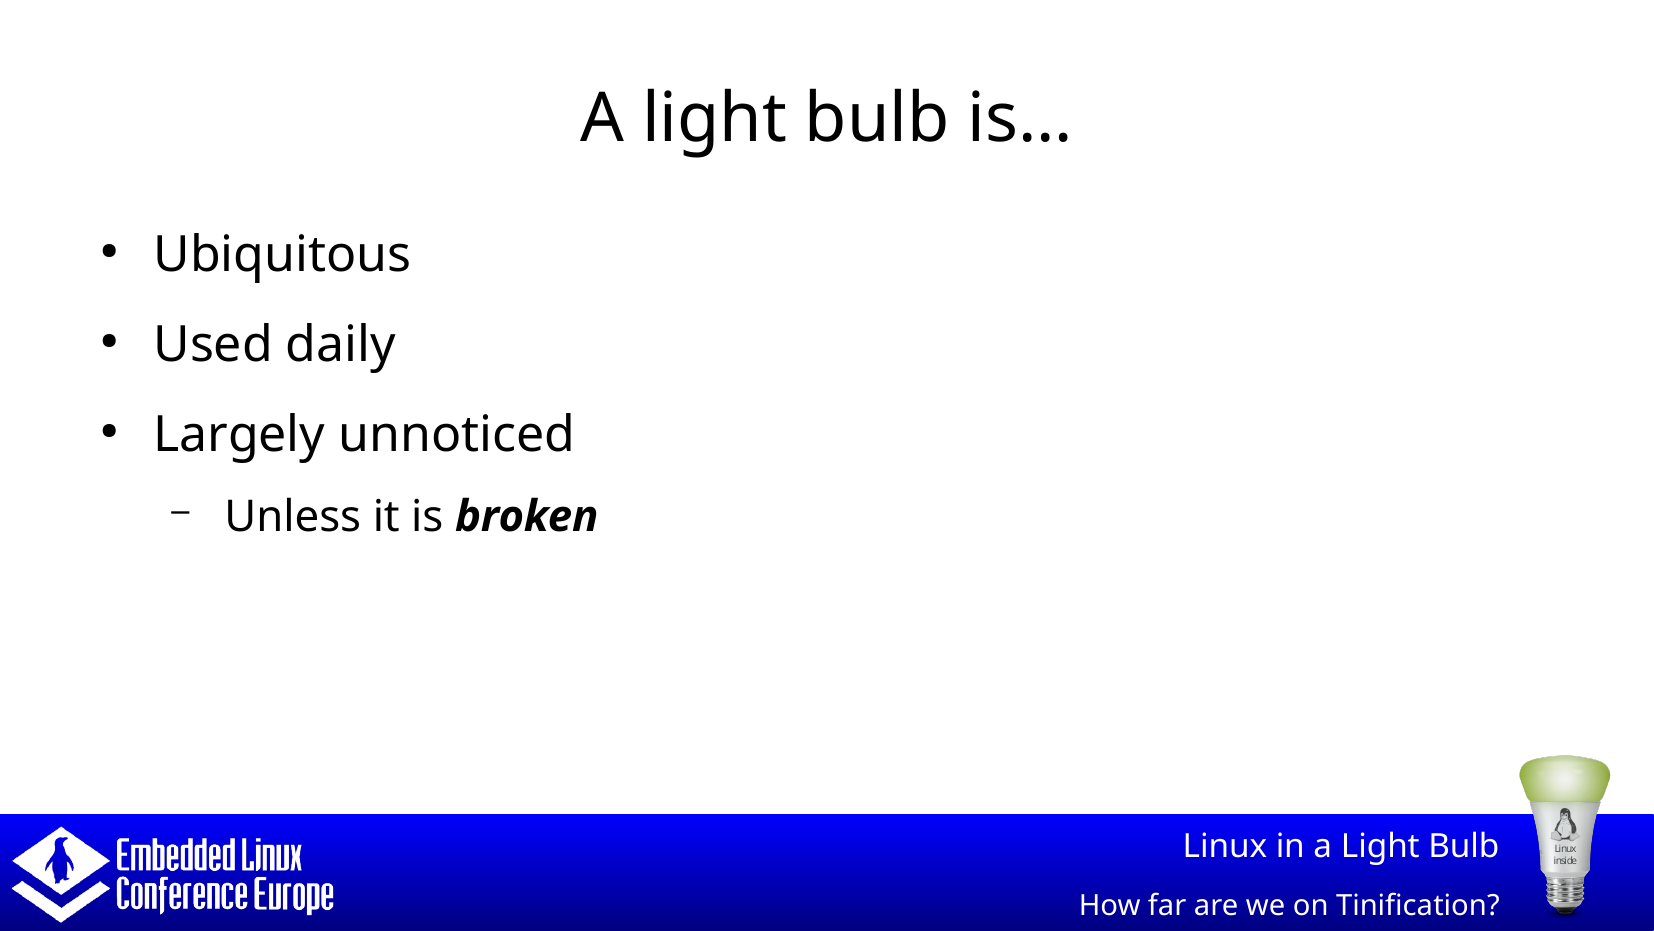

# A light bulb is…
Ubiquitous
Used daily
Largely unnoticed
Unless it is broken
Linux in a Light Bulb